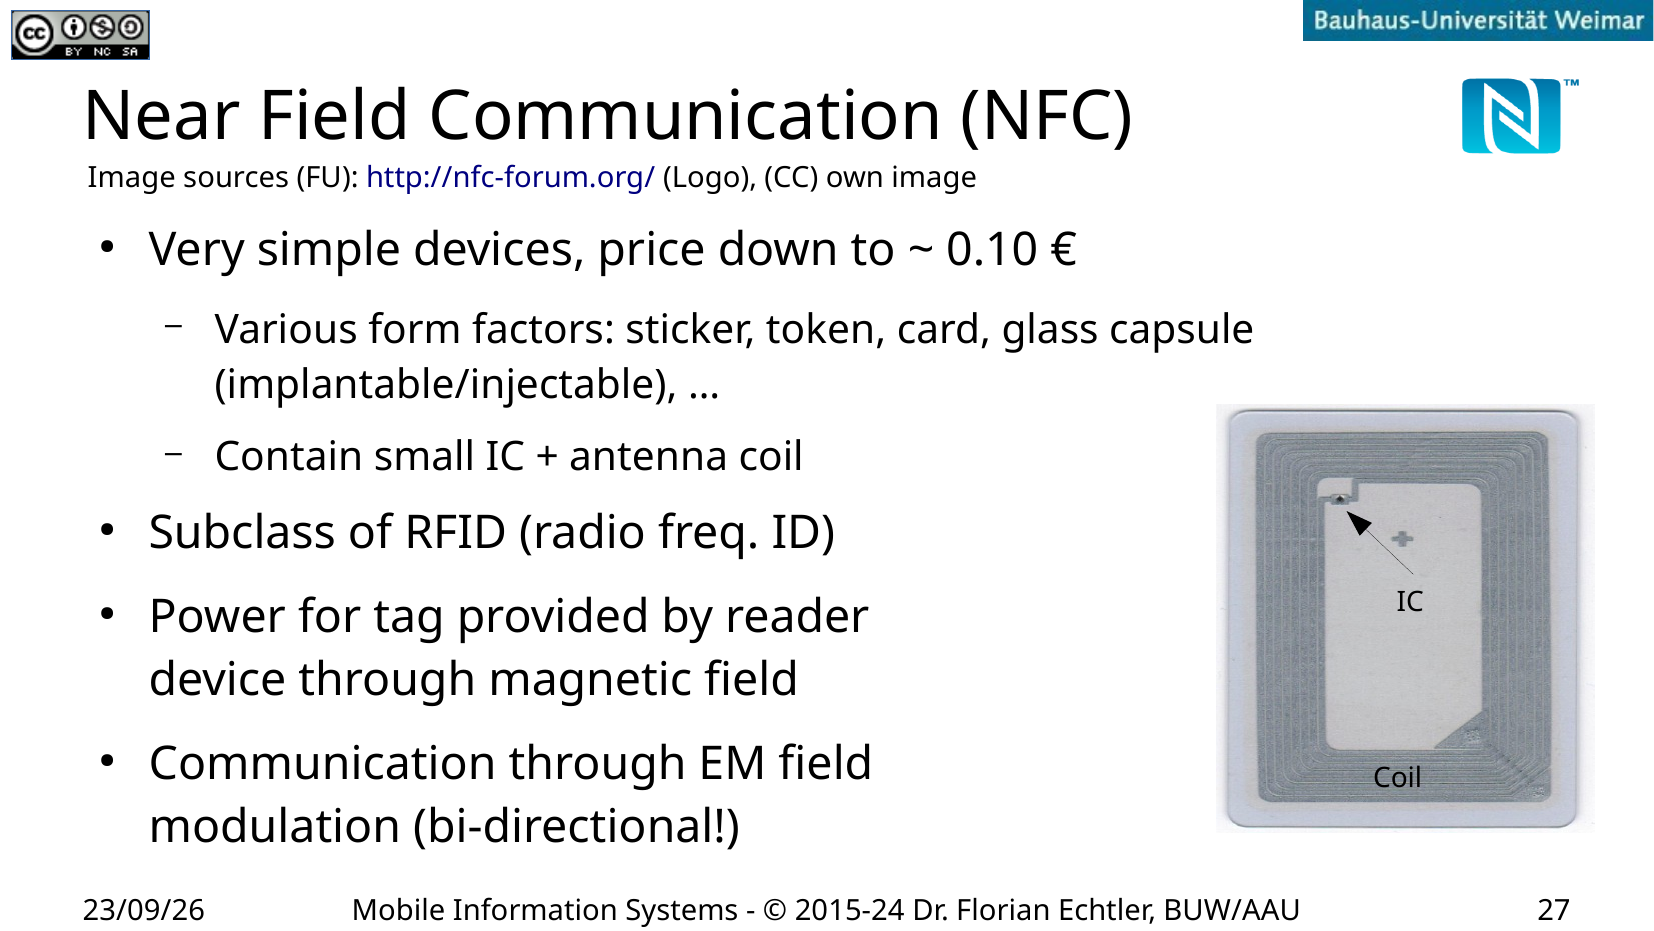

# Near Field Communication (NFC)
Image sources (FU): http://nfc-forum.org/ (Logo), (CC) own image
Very simple devices, price down to ~ 0.10 €
Various form factors: sticker, token, card, glass capsule (implantable/injectable), …
Contain small IC + antenna coil
Subclass of RFID (radio freq. ID)
Power for tag provided by reader device through magnetic field
Communication through EM field modulation (bi-directional!)
IC
Coil
Mobile Information Systems - © 2015-24 Dr. Florian Echtler, BUW/AAU
27